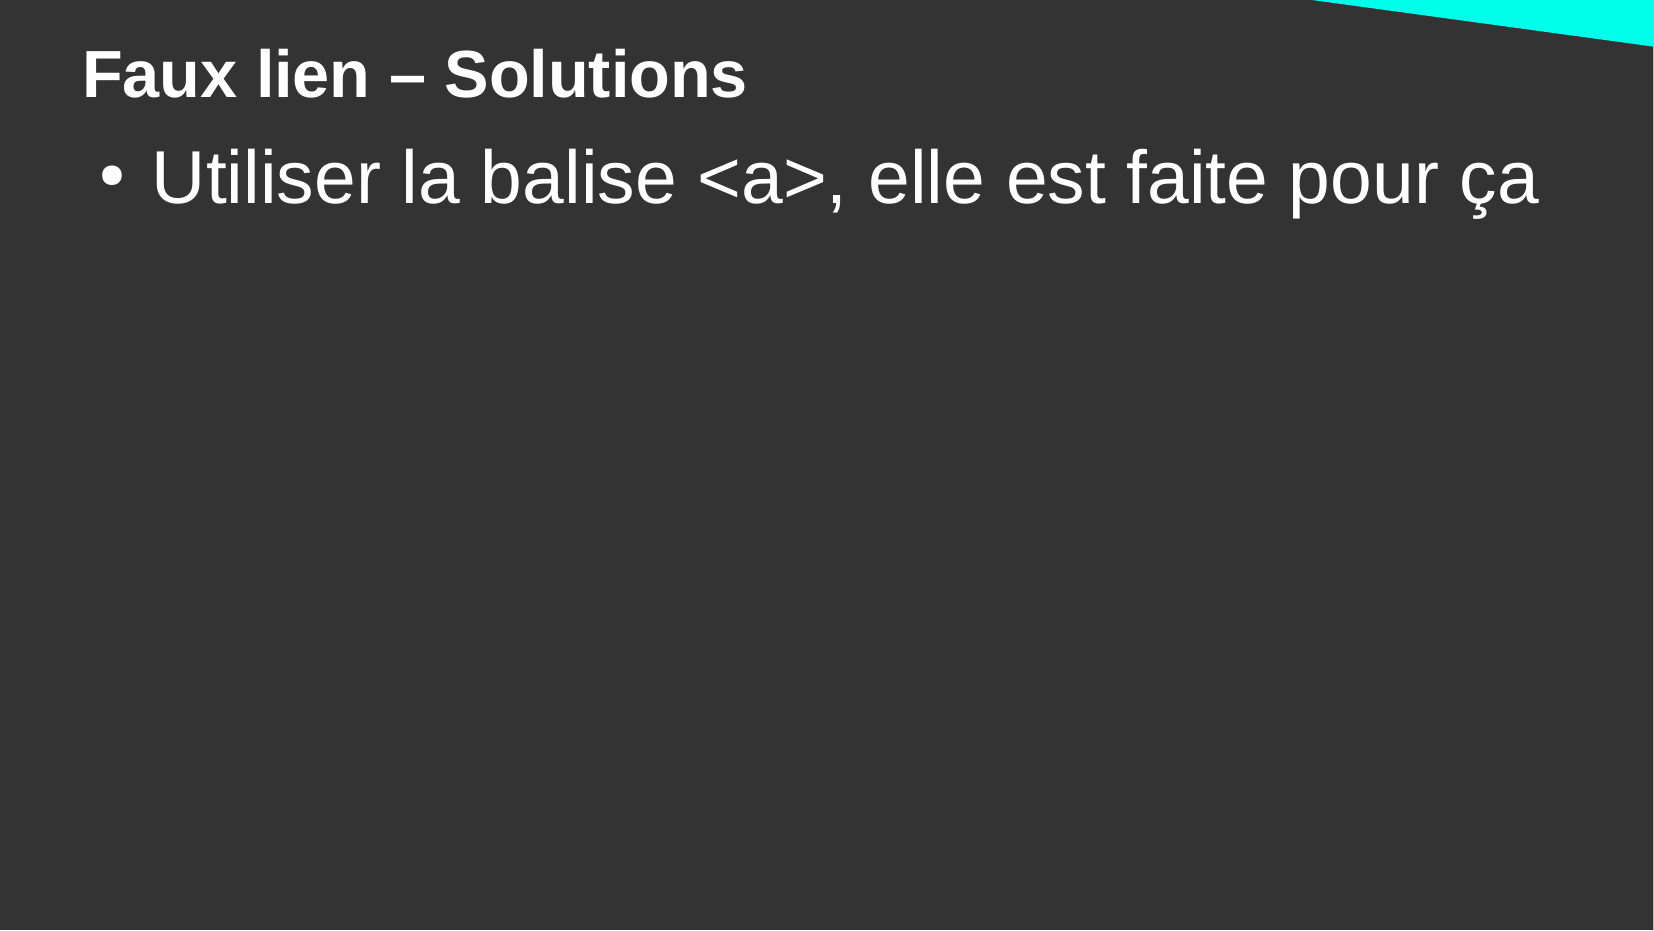

# Faux lien – Solutions
Utiliser la balise <a>, elle est faite pour ça